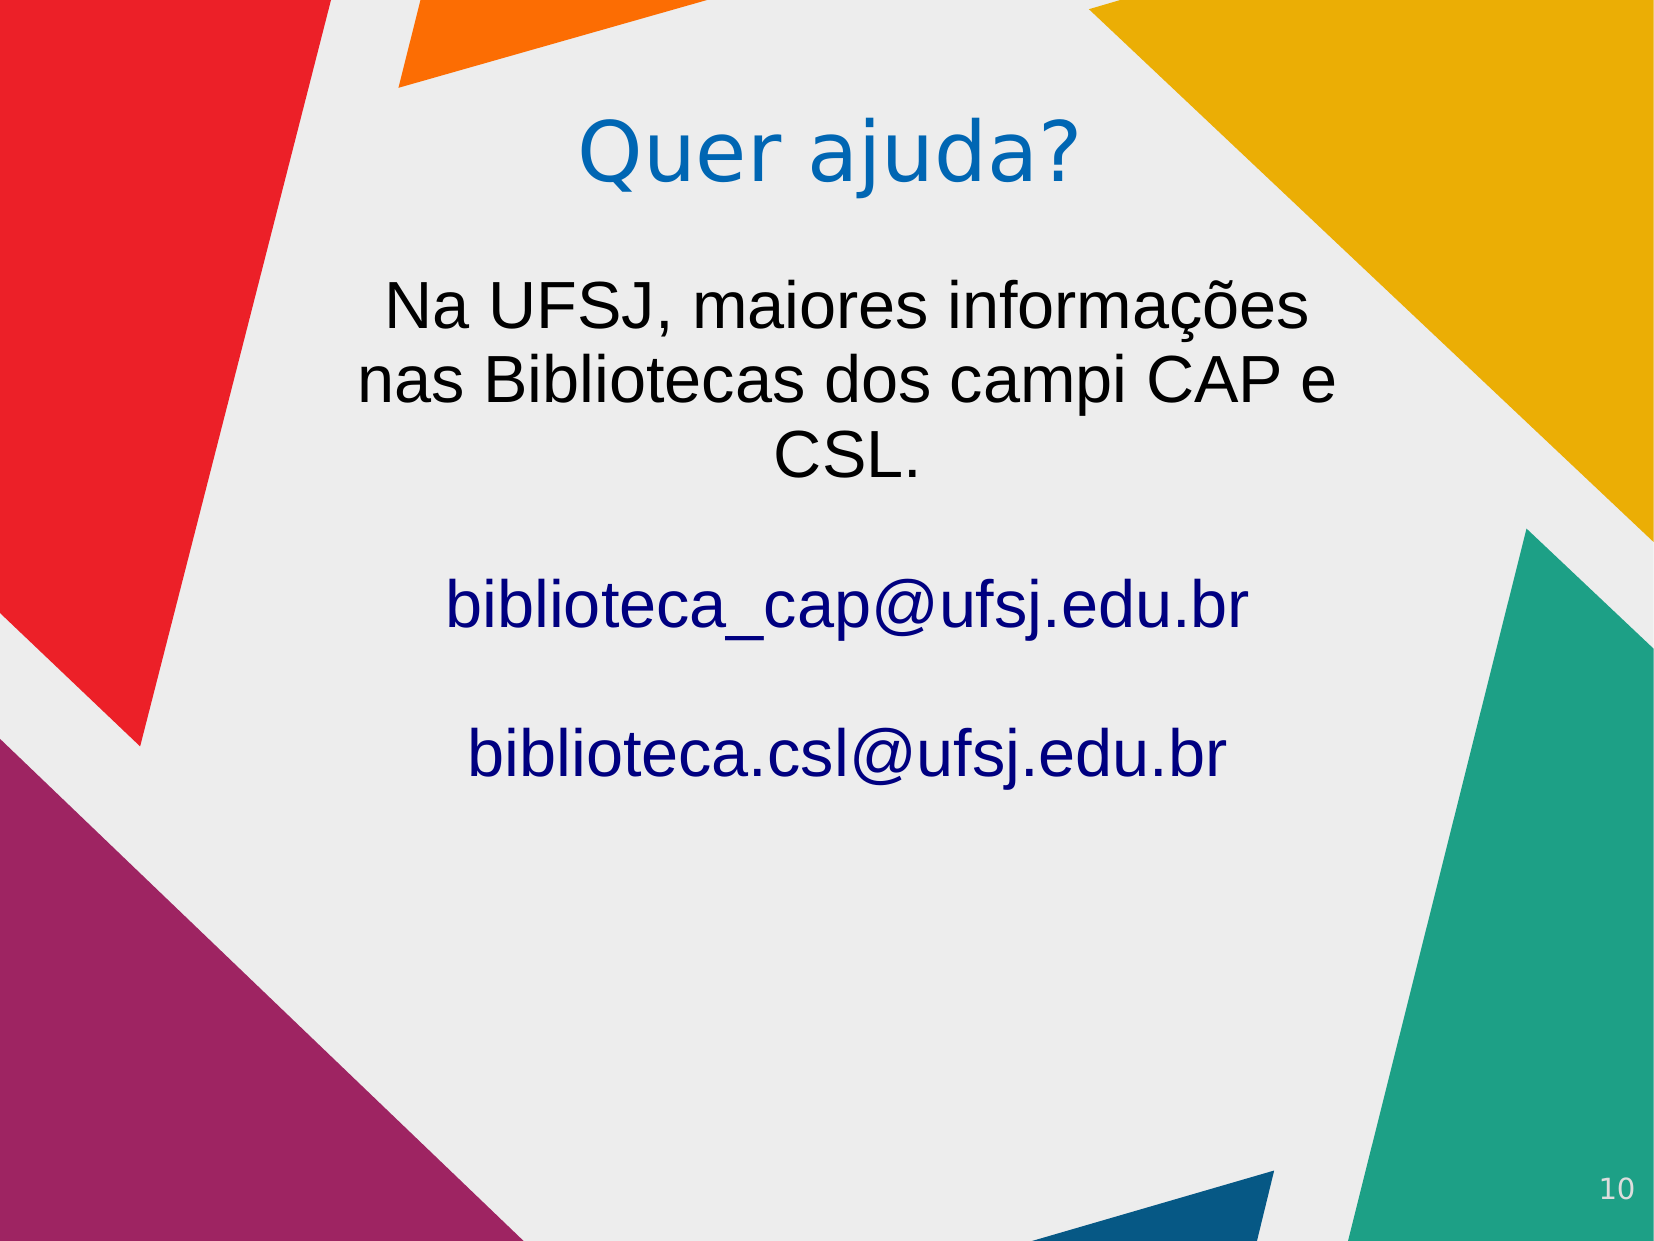

# Quer ajuda?
Na UFSJ, maiores informações nas Bibliotecas dos campi CAP e CSL.
biblioteca_cap@ufsj.edu.br
biblioteca.csl@ufsj.edu.br
10